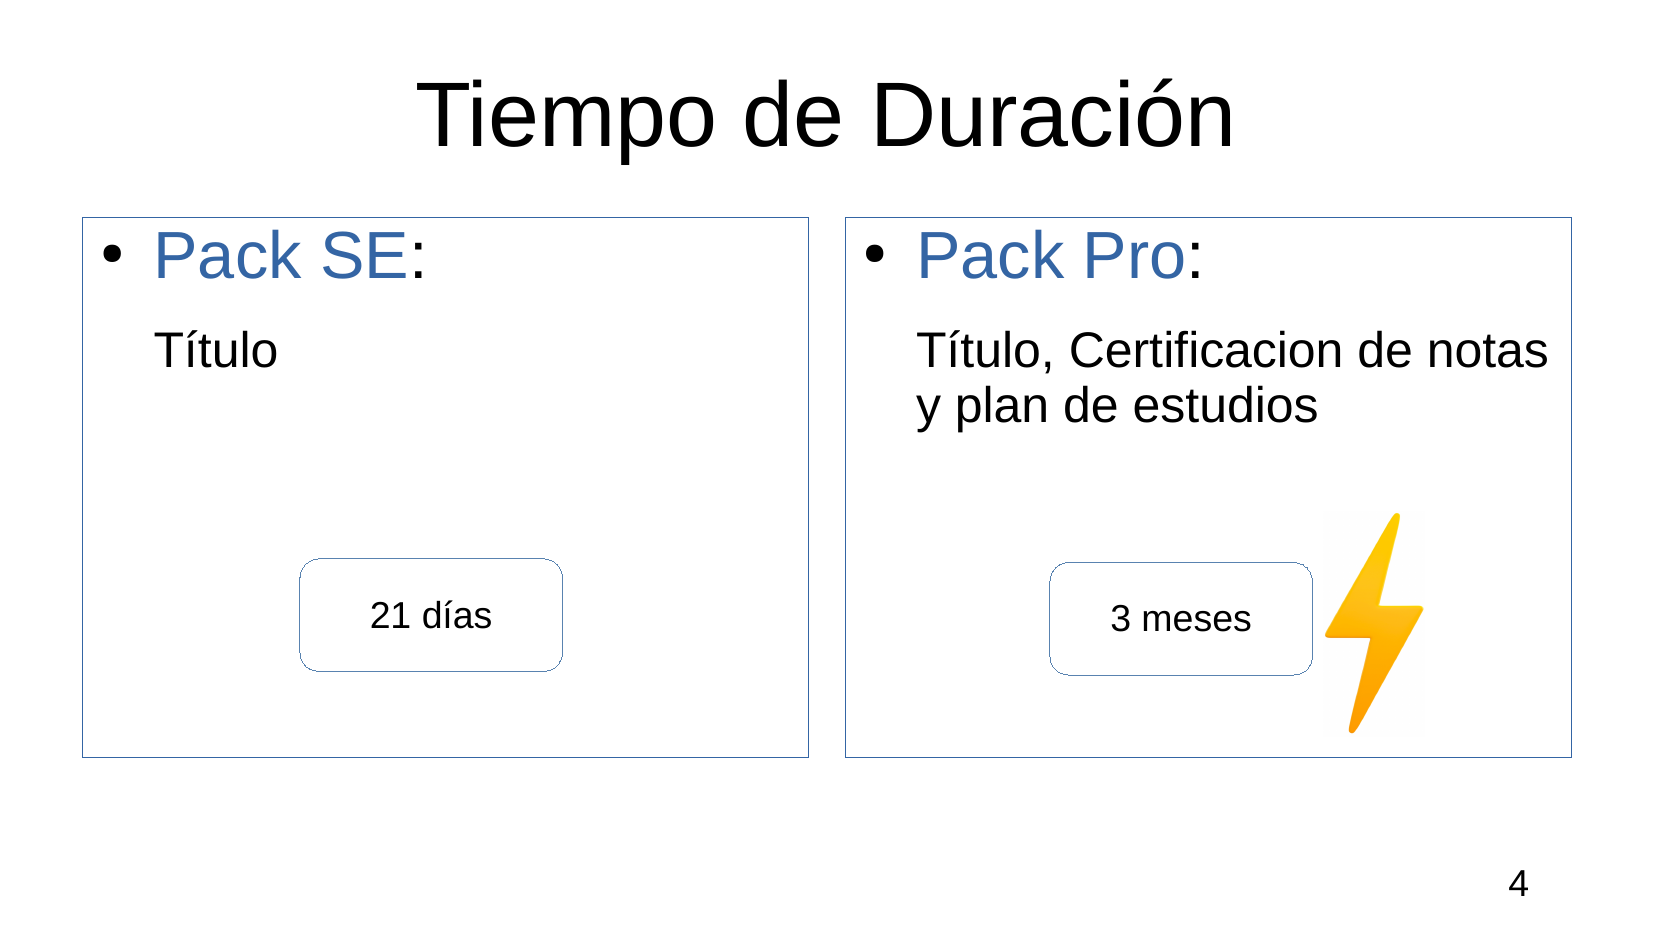

# Tiempo de Duración
Pack SE:
Título
Pack Pro:
Título, Certificacion de notas y plan de estudios
21 días
3 meses